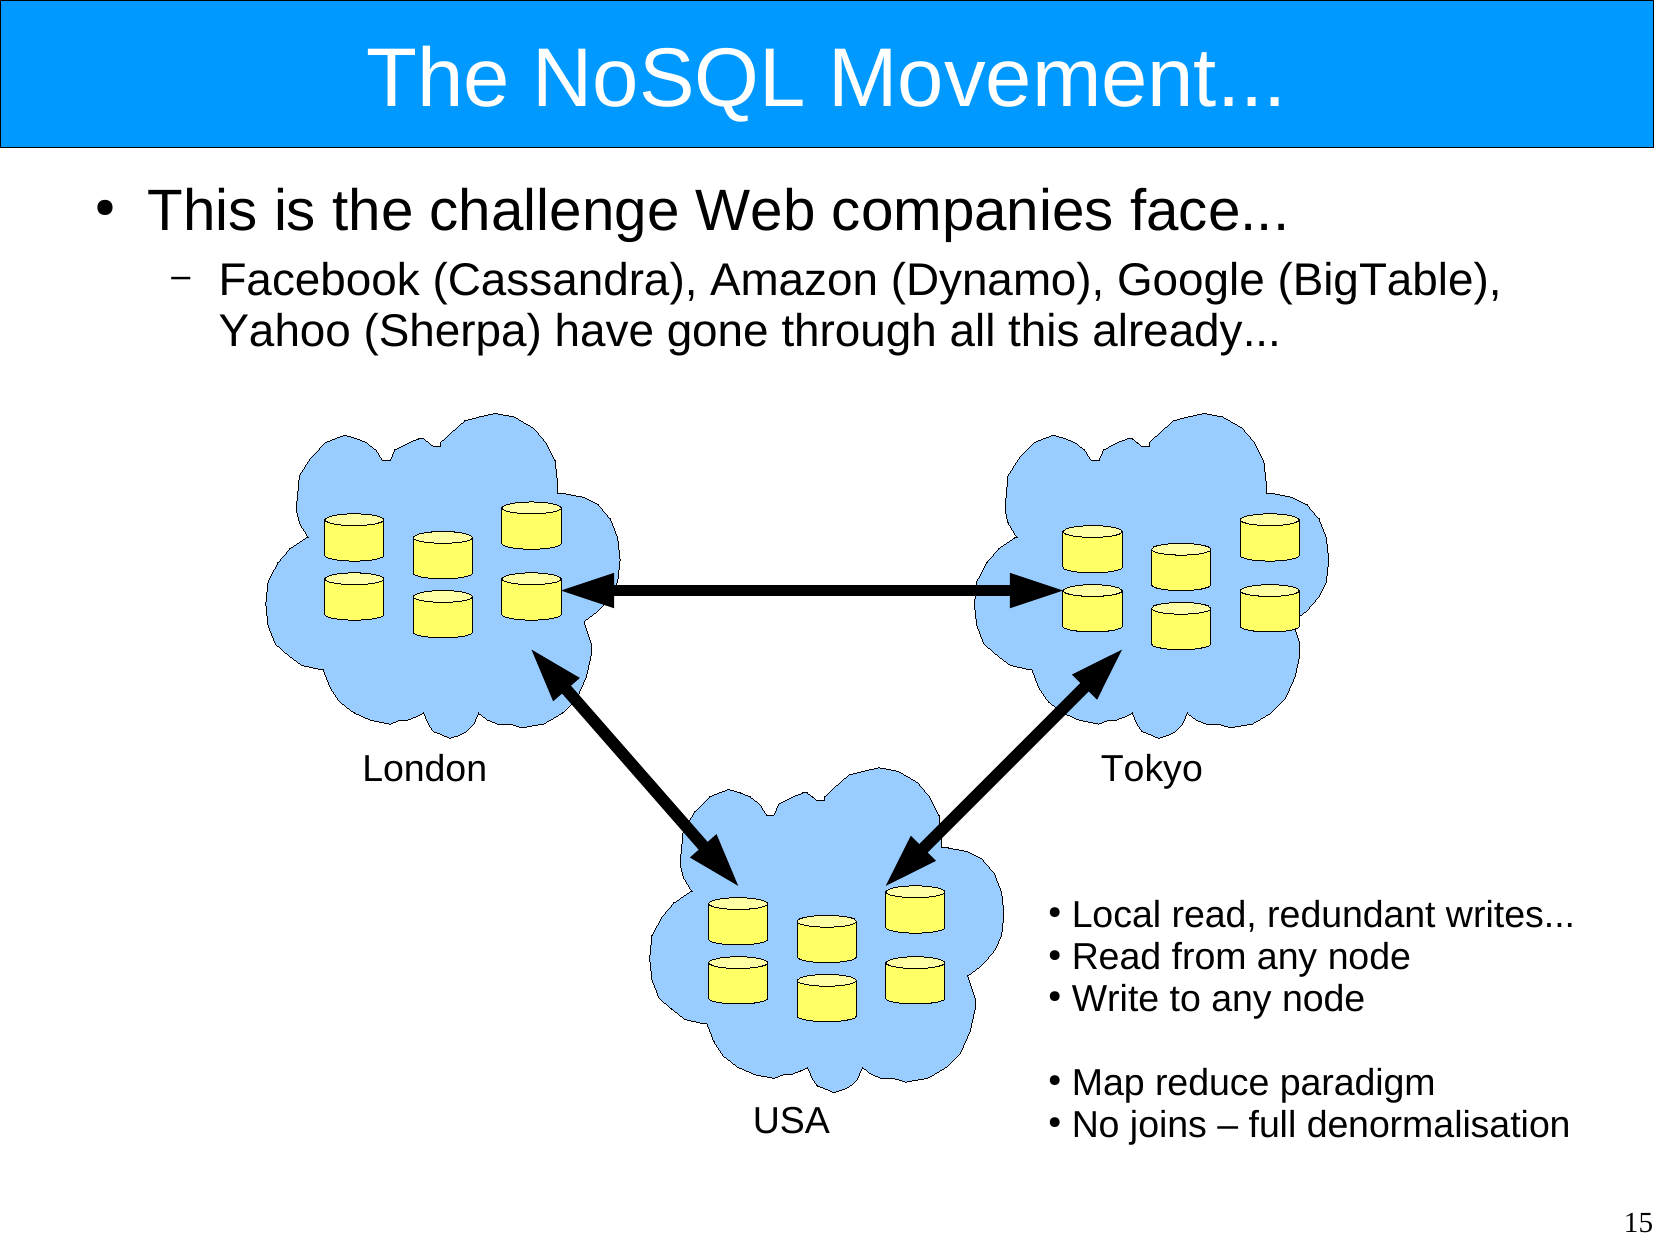

# The NoSQL Movement...
This is the challenge Web companies face...
Facebook (Cassandra), Amazon (Dynamo), Google (BigTable), Yahoo (Sherpa) have gone through all this already...
London
Tokyo
 Local read, redundant writes...
 Read from any node
 Write to any node
 Map reduce paradigm
 No joins – full denormalisation
USA
15